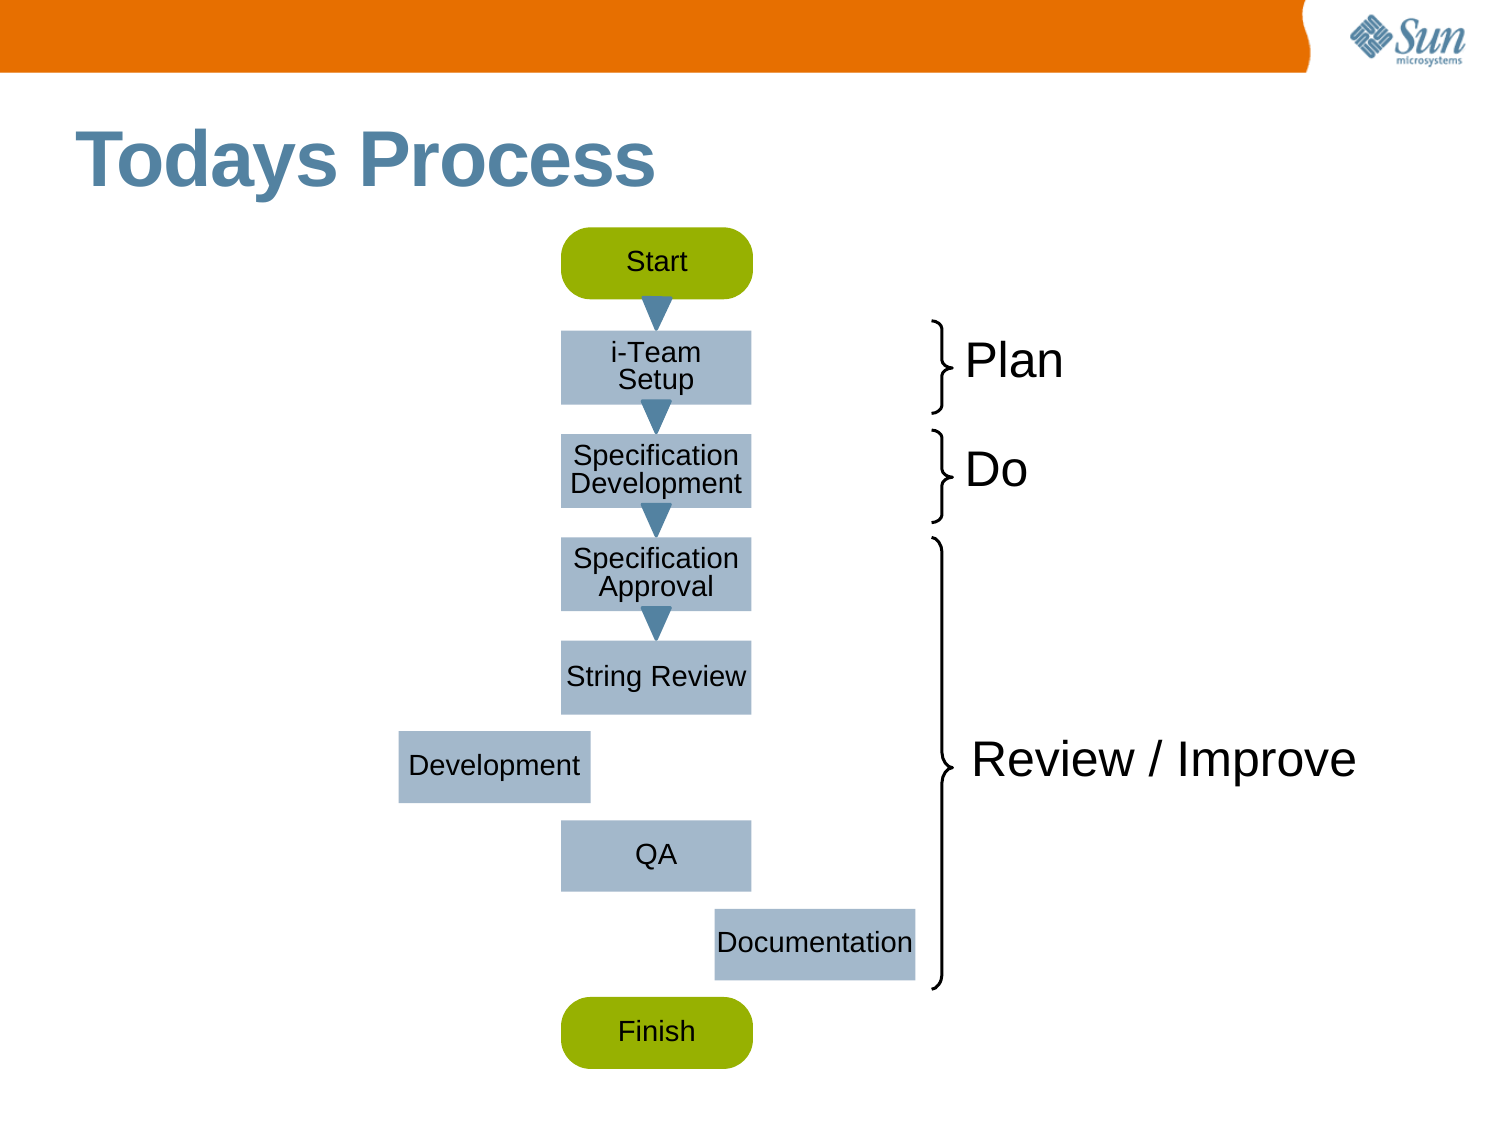

# Todays Process
Start
Plan
Do
Review / Improve
i-Team
Setup
Specification
Development
Specification
Approval
String Review
Development
QA
Documentation
Finish